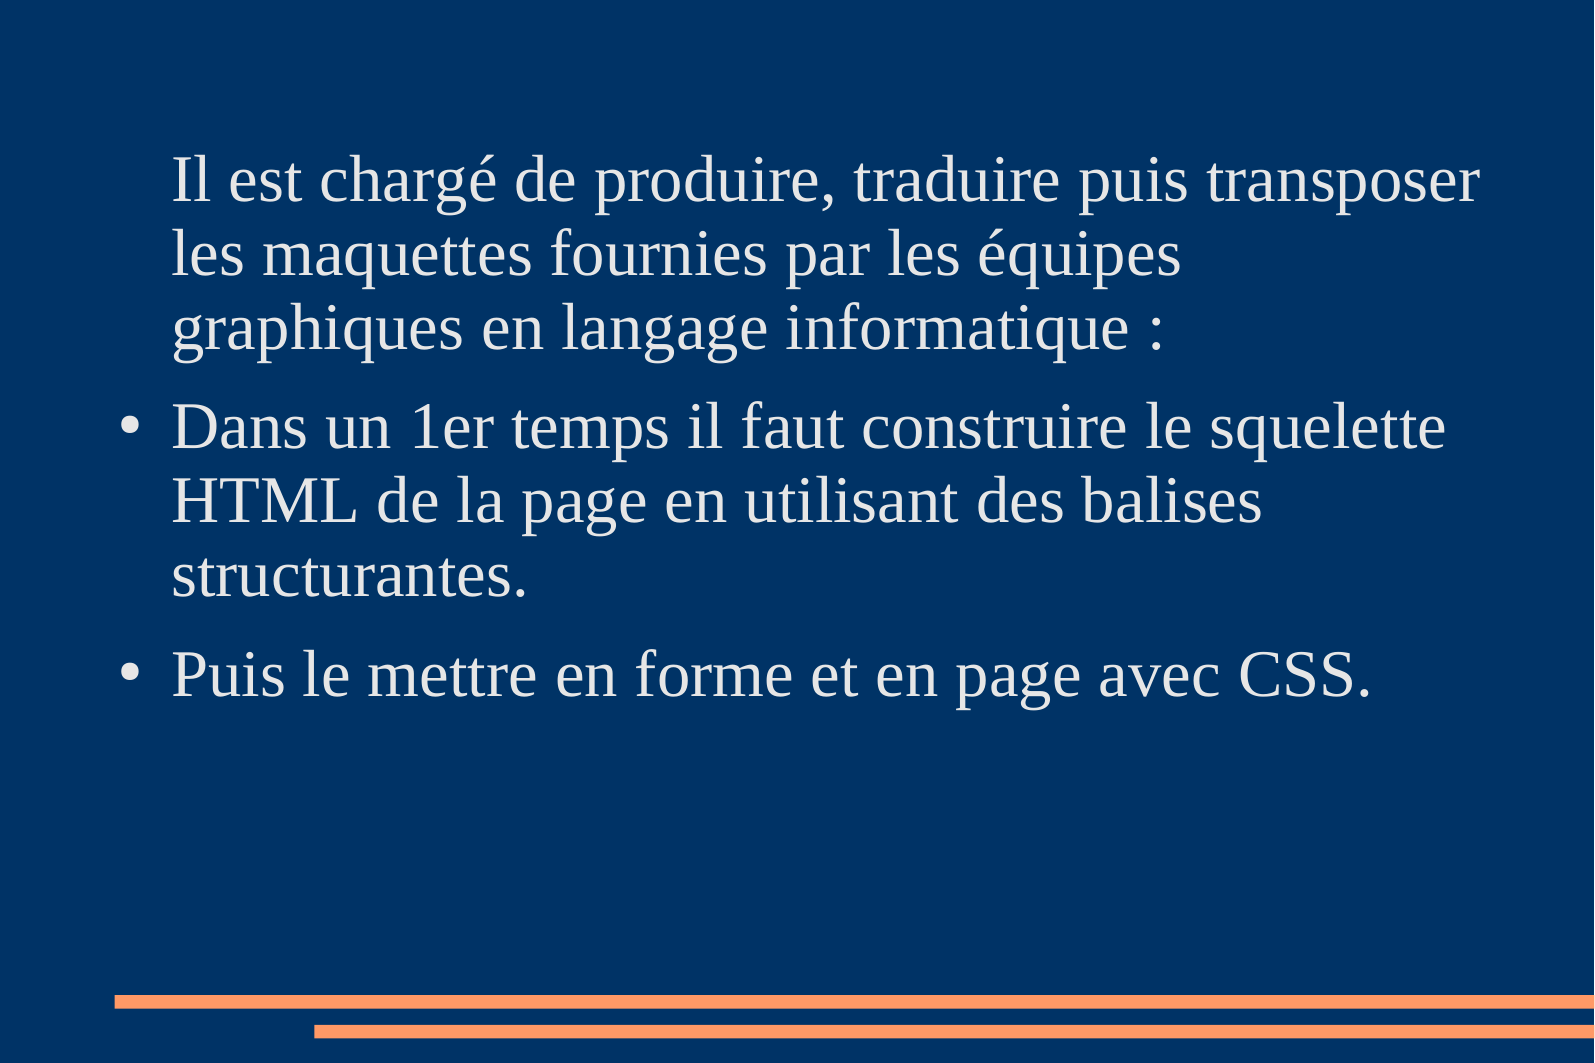

# Il est chargé de produire, traduire puis transposer les maquettes fournies par les équipes graphiques en langage informatique :
Dans un 1er temps il faut construire le squelette HTML de la page en utilisant des balises structurantes.
Puis le mettre en forme et en page avec CSS.